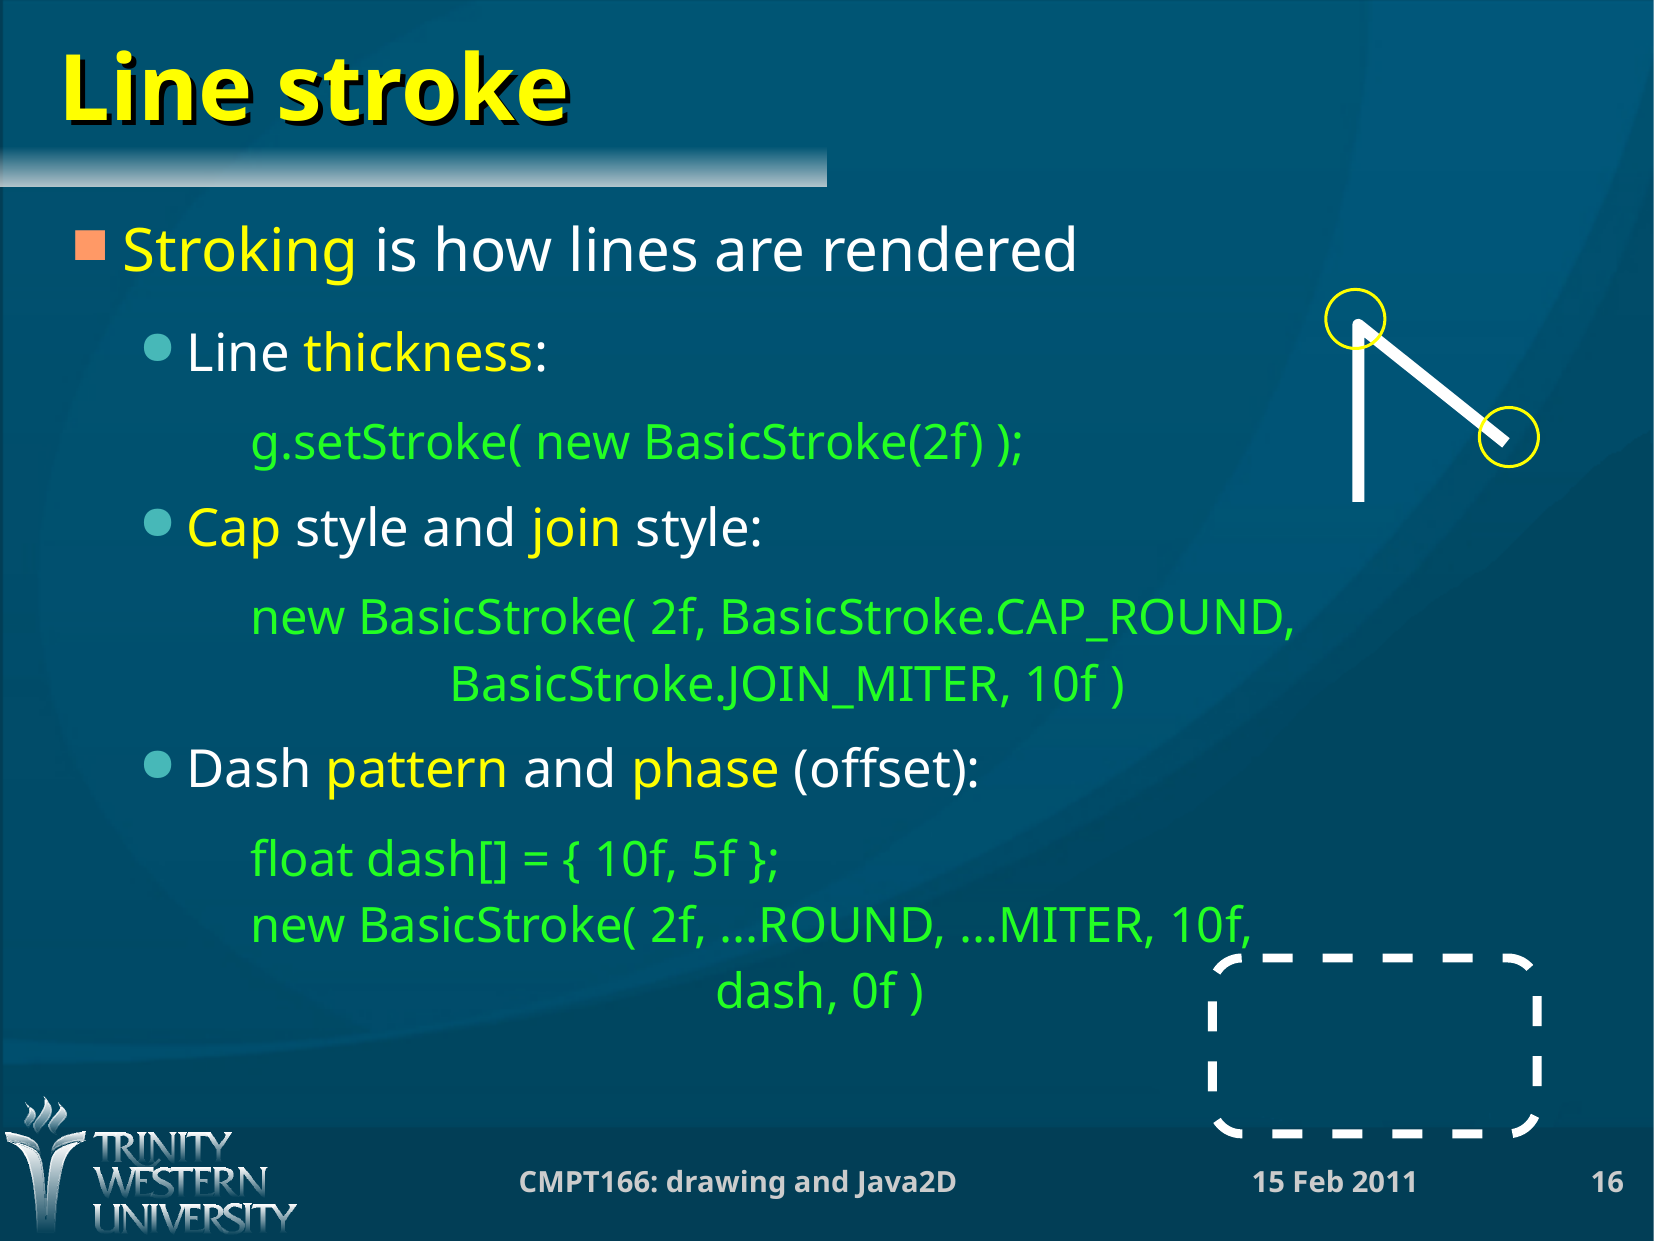

# Line stroke
Stroking is how lines are rendered
Line thickness:
g.setStroke( new BasicStroke(2f) );
Cap style and join style:
new BasicStroke( 2f, BasicStroke.CAP_ROUND, 								BasicStroke.JOIN_MITER, 10f )
Dash pattern and phase (offset):
float dash[] = { 10f, 5f };
new BasicStroke( 2f, ...ROUND, ...MITER, 10f,
							dash, 0f )
CMPT166: drawing and Java2D
15 Feb 2011
16